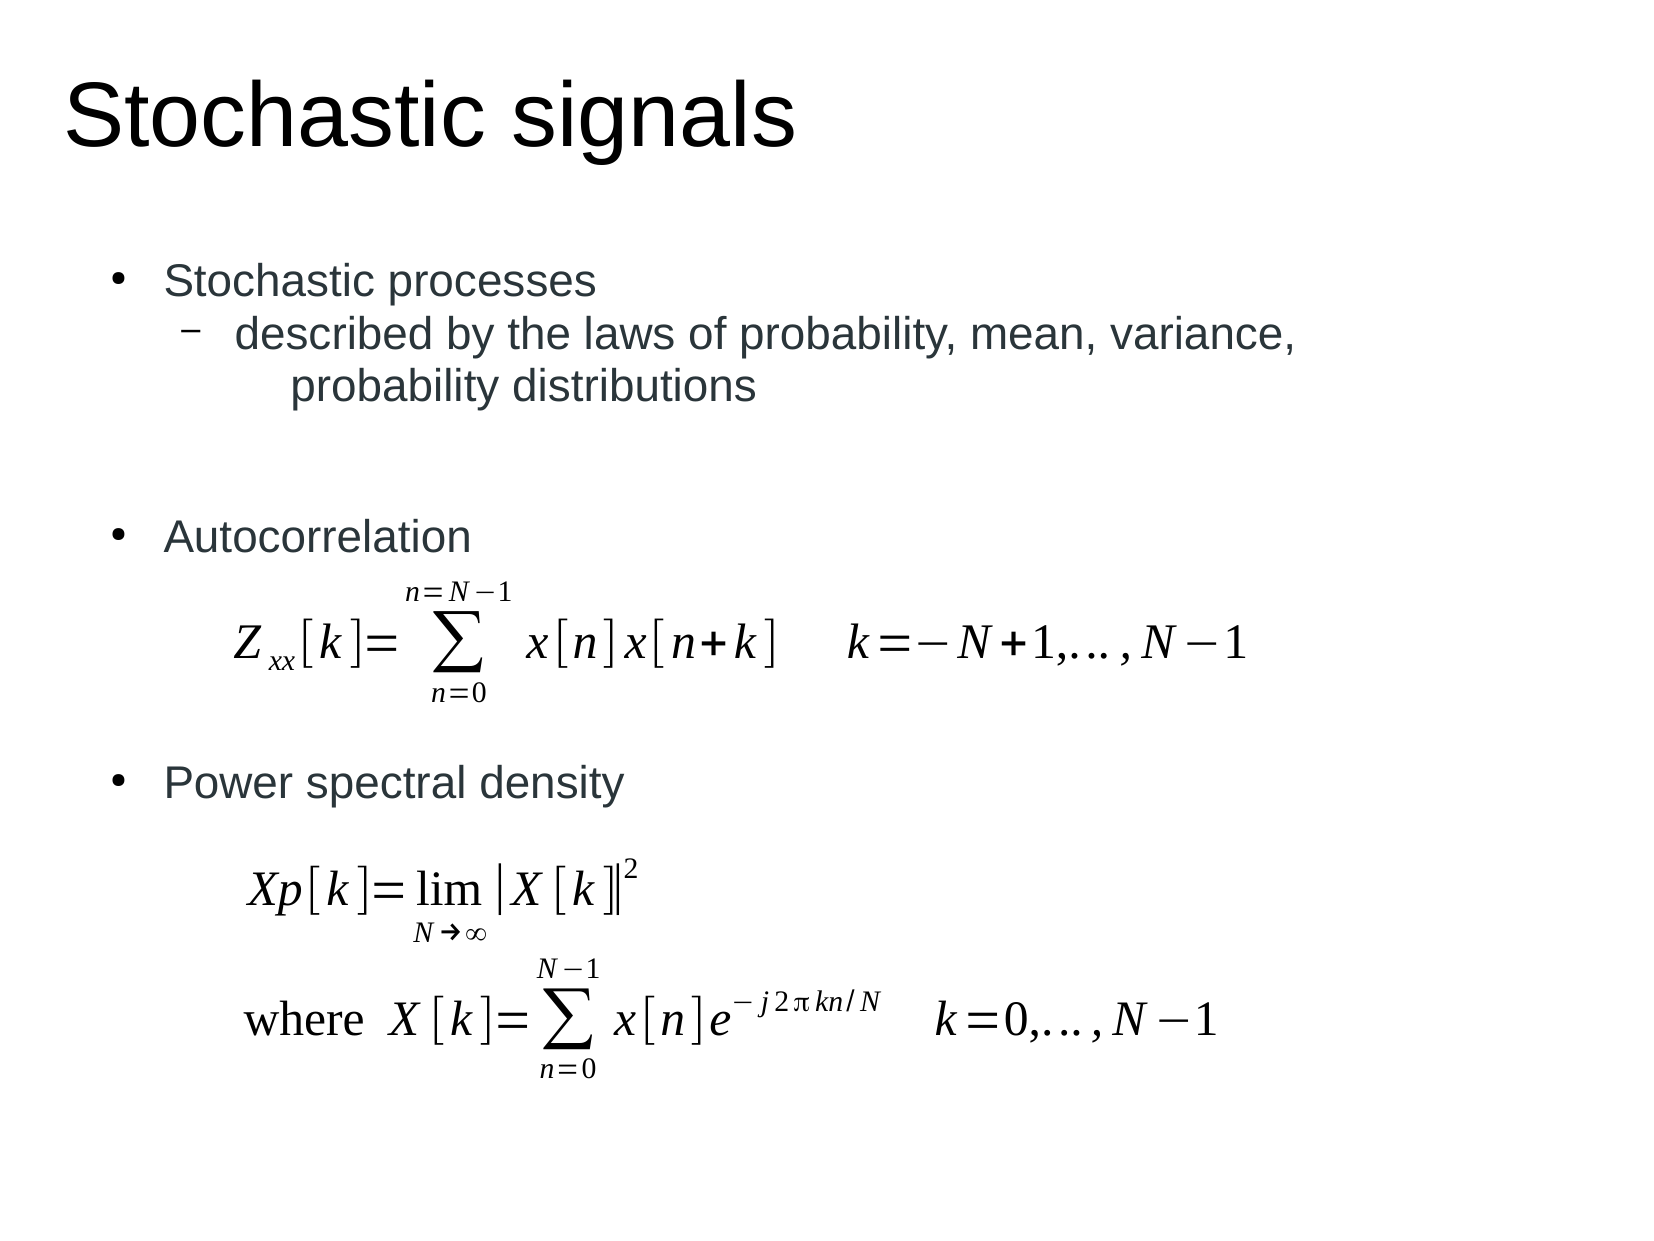

Stochastic signals
# Stochastic processes
described by the laws of probability, mean, variance, probability distributions
Autocorrelation
Power spectral density